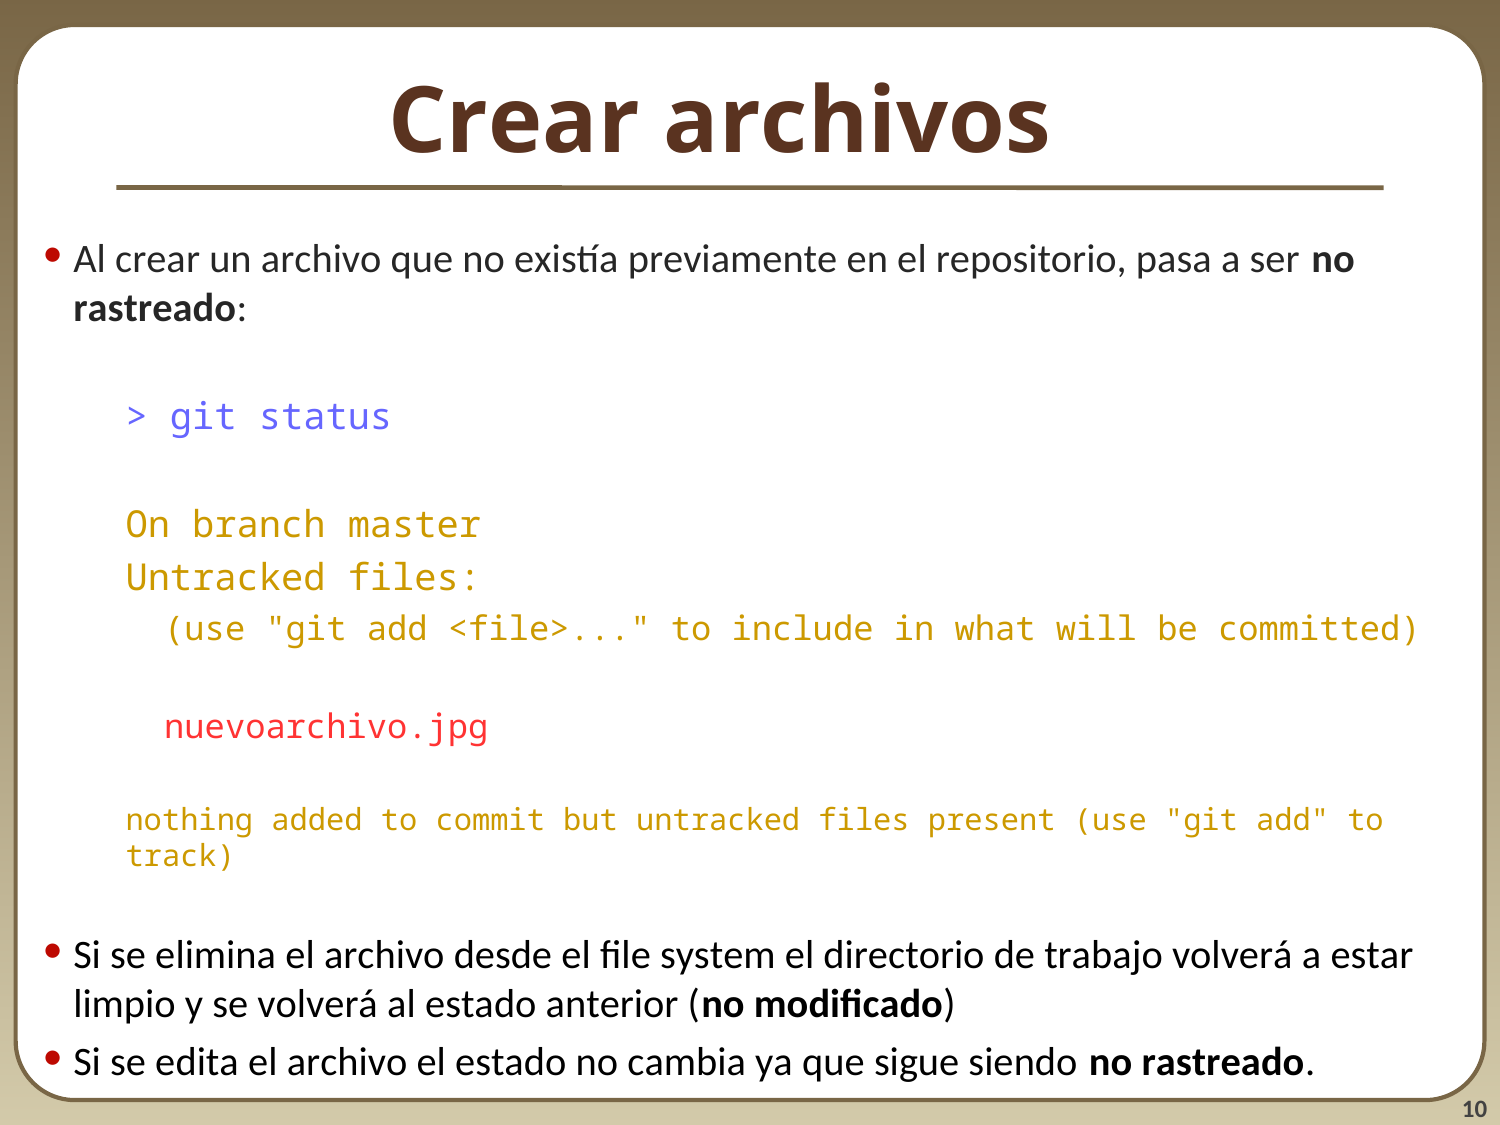

# Crear archivos
Al crear un archivo que no existía previamente en el repositorio, pasa a ser no rastreado:
> git status
On branch master
Untracked files:
(use "git add <file>..." to include in what will be committed)
nuevoarchivo.jpg
nothing added to commit but untracked files present (use "git add" to track)
Si se elimina el archivo desde el file system el directorio de trabajo volverá a estar limpio y se volverá al estado anterior (no modificado)
Si se edita el archivo el estado no cambia ya que sigue siendo no rastreado.